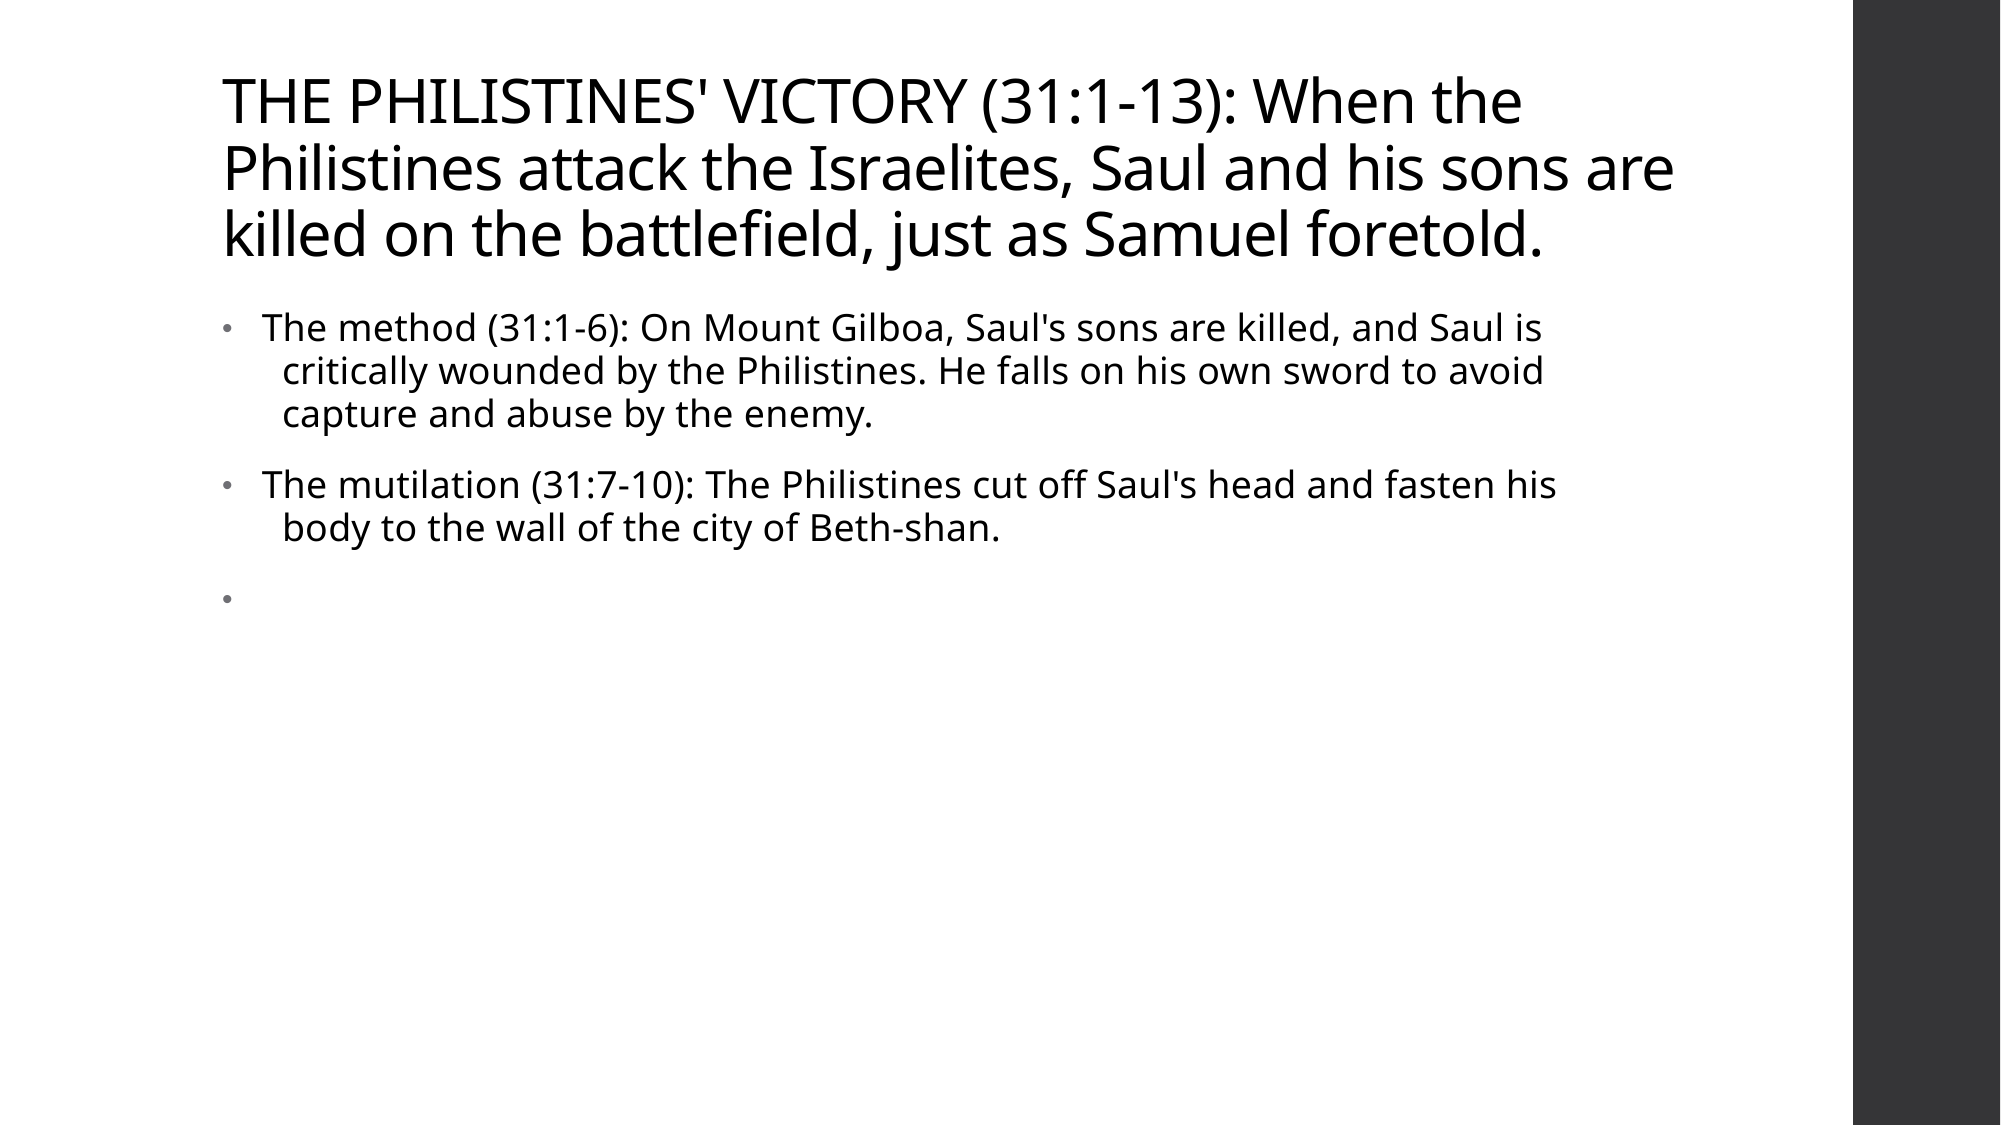

# THE PHILISTINES' VICTORY (31:1-13): When the Philistines attack the Israelites, Saul and his sons are killed on the battlefield, just as Samuel foretold.
 The method (31:1-6): On Mount Gilboa, Saul's sons are killed, and Saul is critically wounded by the Philistines. He falls on his own sword to avoid capture and abuse by the enemy.
 The mutilation (31:7-10): The Philistines cut off Saul's head and fasten his body to the wall of the city of Beth-shan.